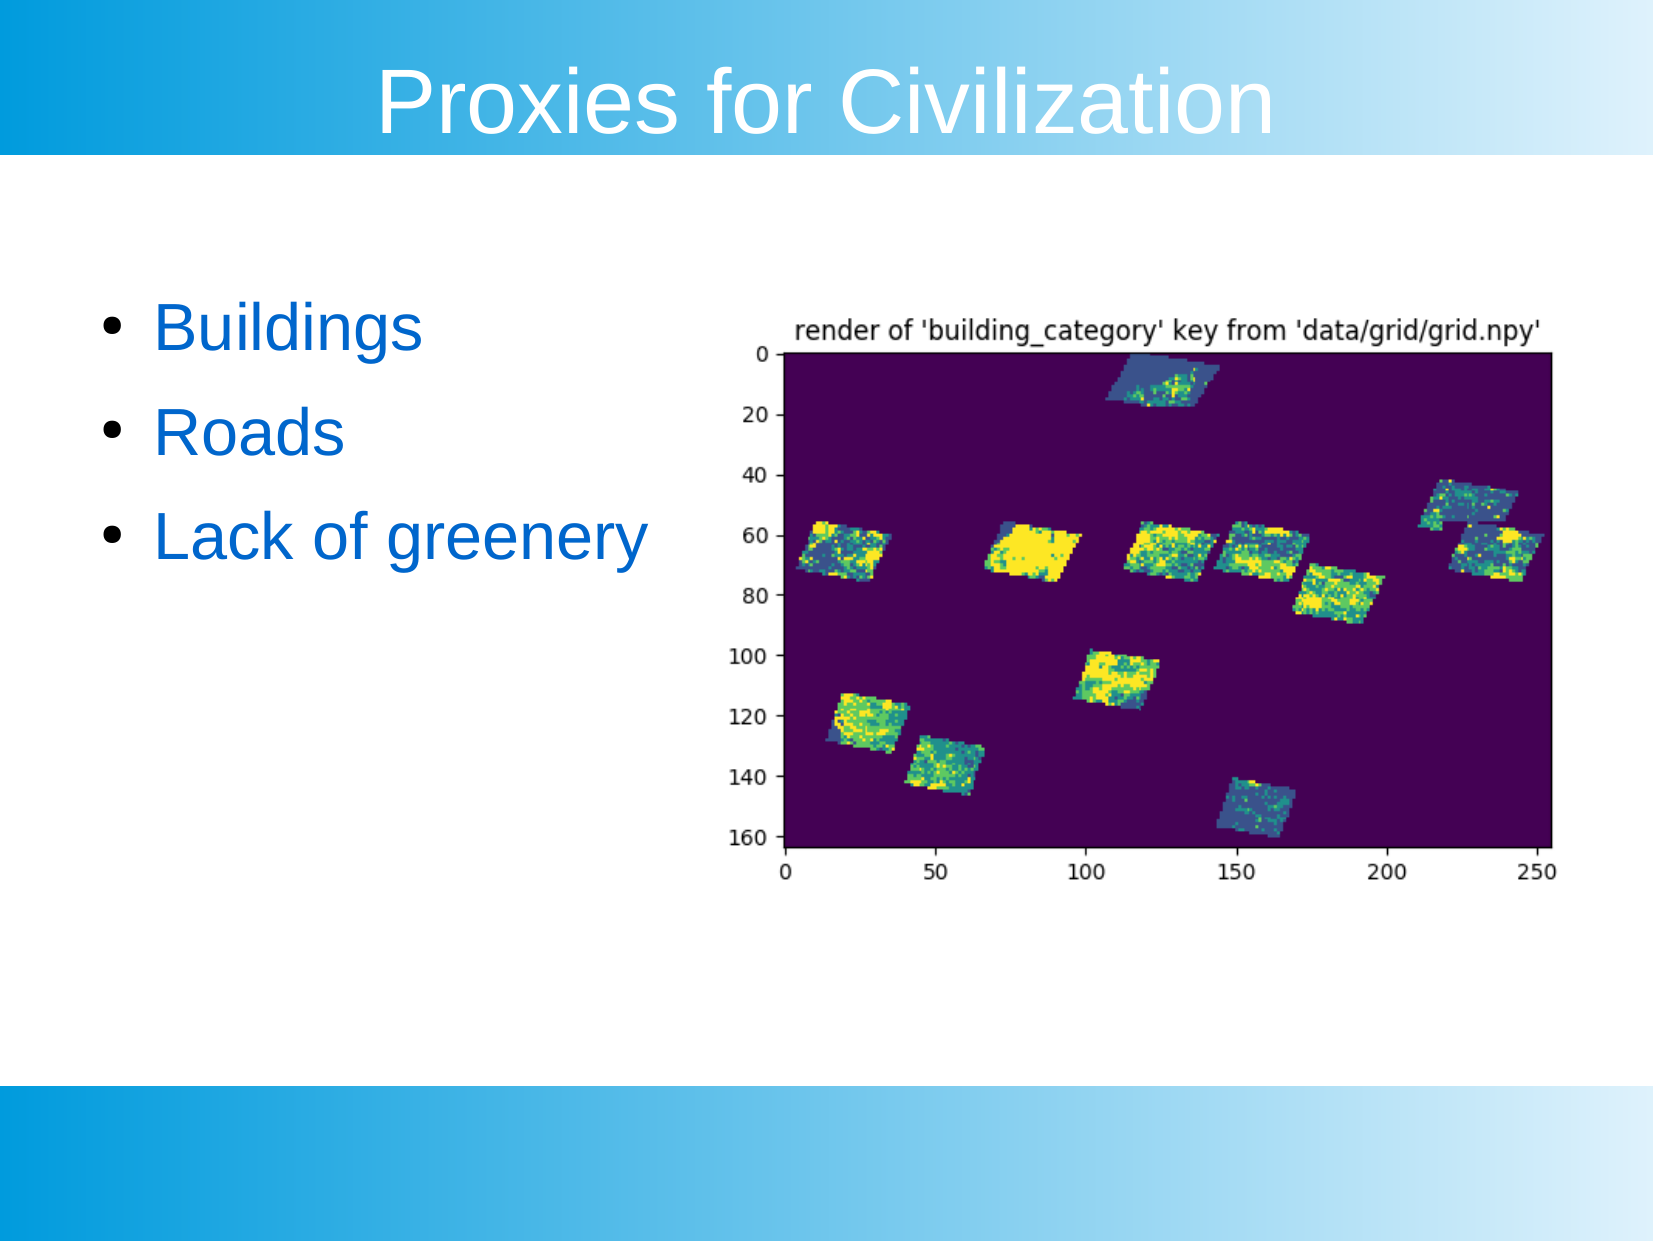

# Proxies for Civilization
Buildings
Roads
Lack of greenery